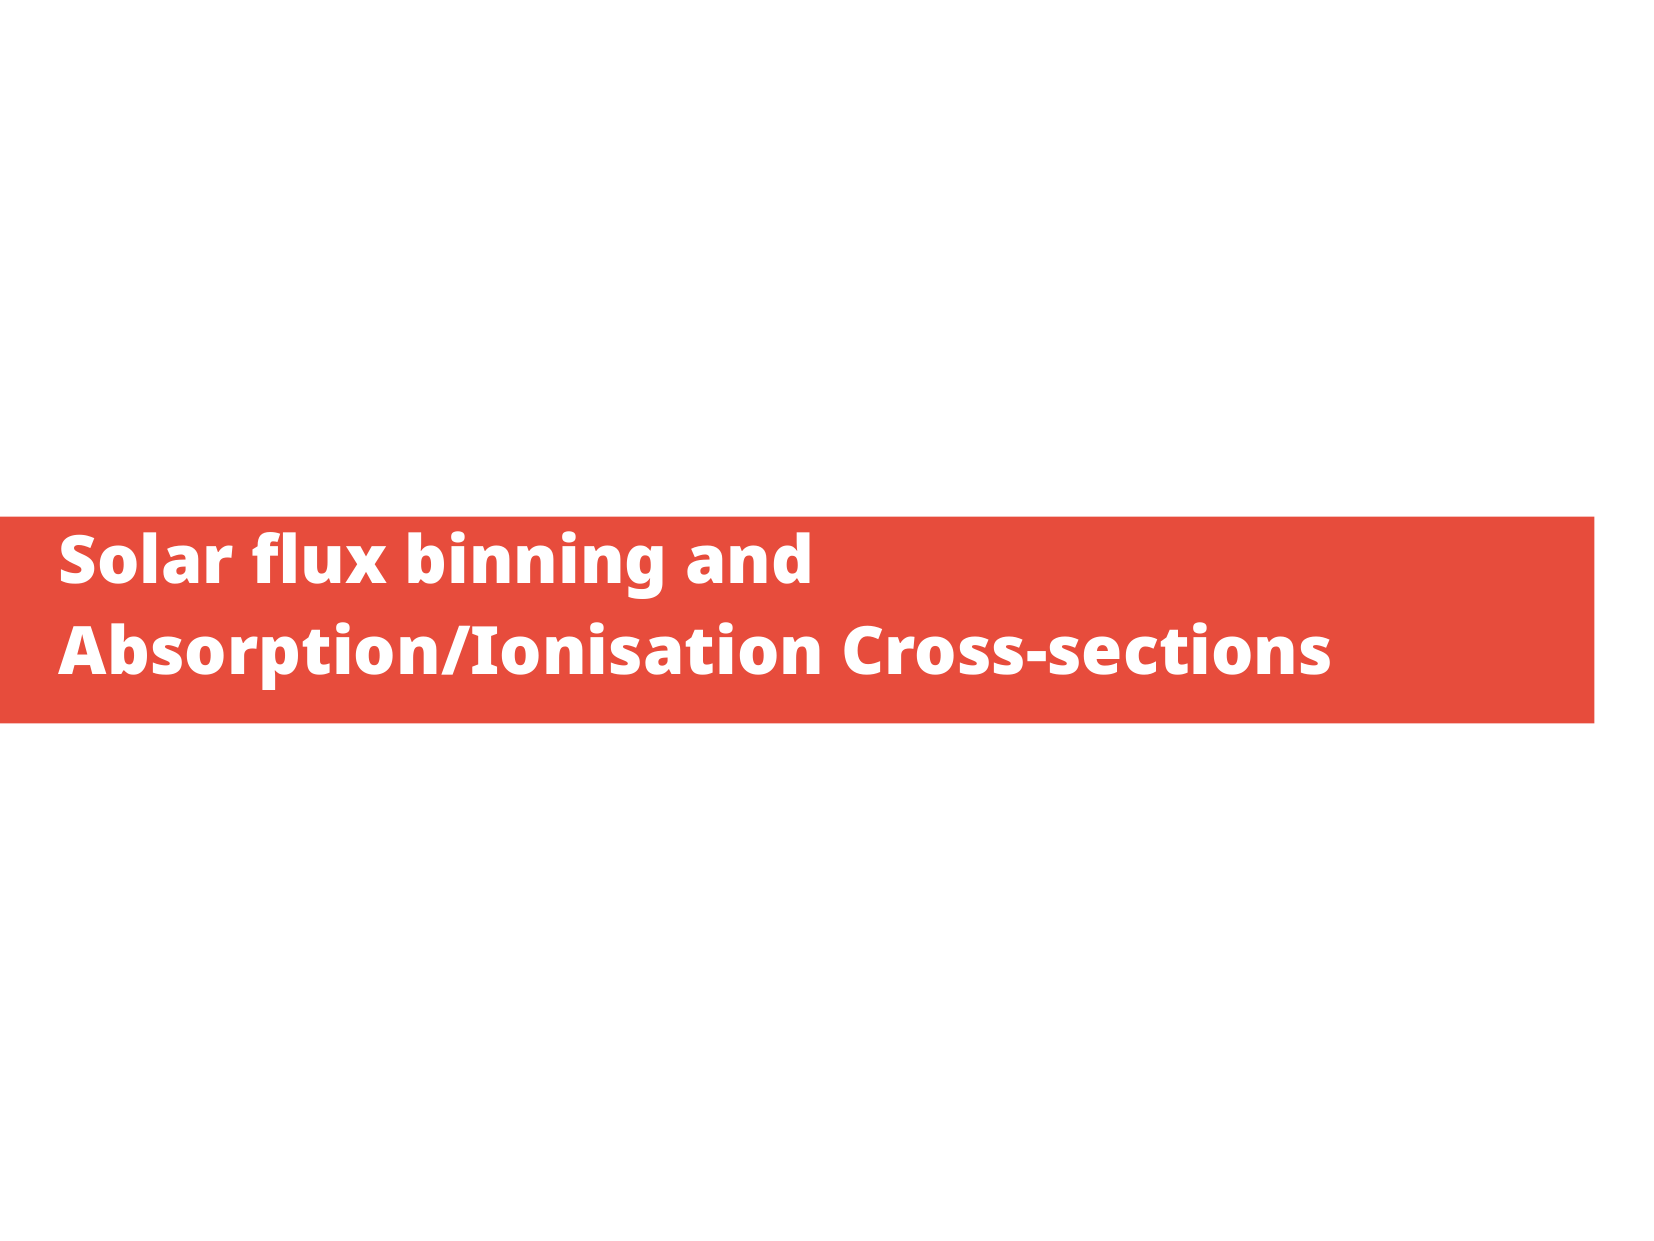

# Solar flux binning and Absorption/Ionisation Cross-sections